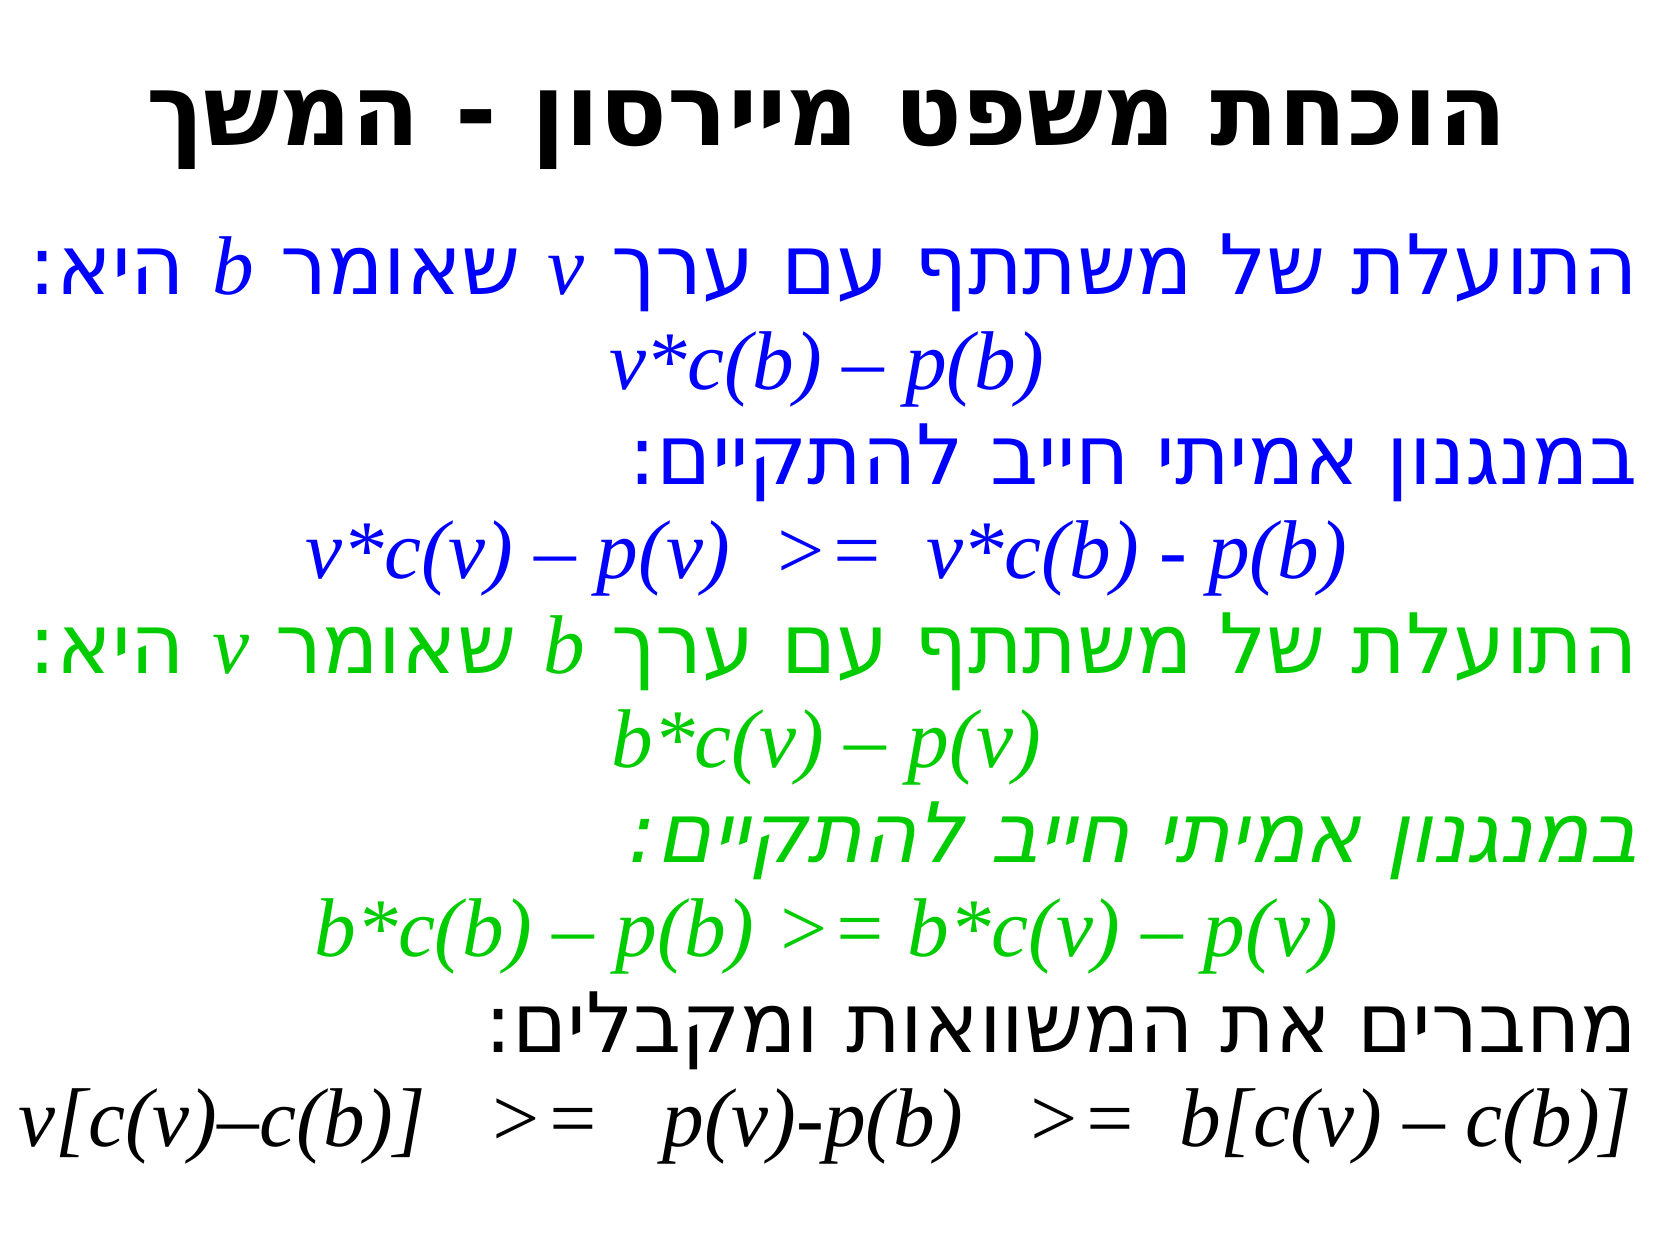

# הוכחת משפט מיירסון - המשך
התועלת של משתתף עם ערך v שאומר b היא:
v*c(b) – p(b)
במנגנון אמיתי חייב להתקיים:
v*c(v) – p(v) >= v*c(b) - p(b)
התועלת של משתתף עם ערך b שאומר v היא:
b*c(v) – p(v)
במנגנון אמיתי חייב להתקיים:
b*c(b) – p(b) >= b*c(v) – p(v)
מחברים את המשוואות ומקבלים:
v[c(v)–c(b)] >= p(v)-p(b) >= b[c(v) – c(b)]